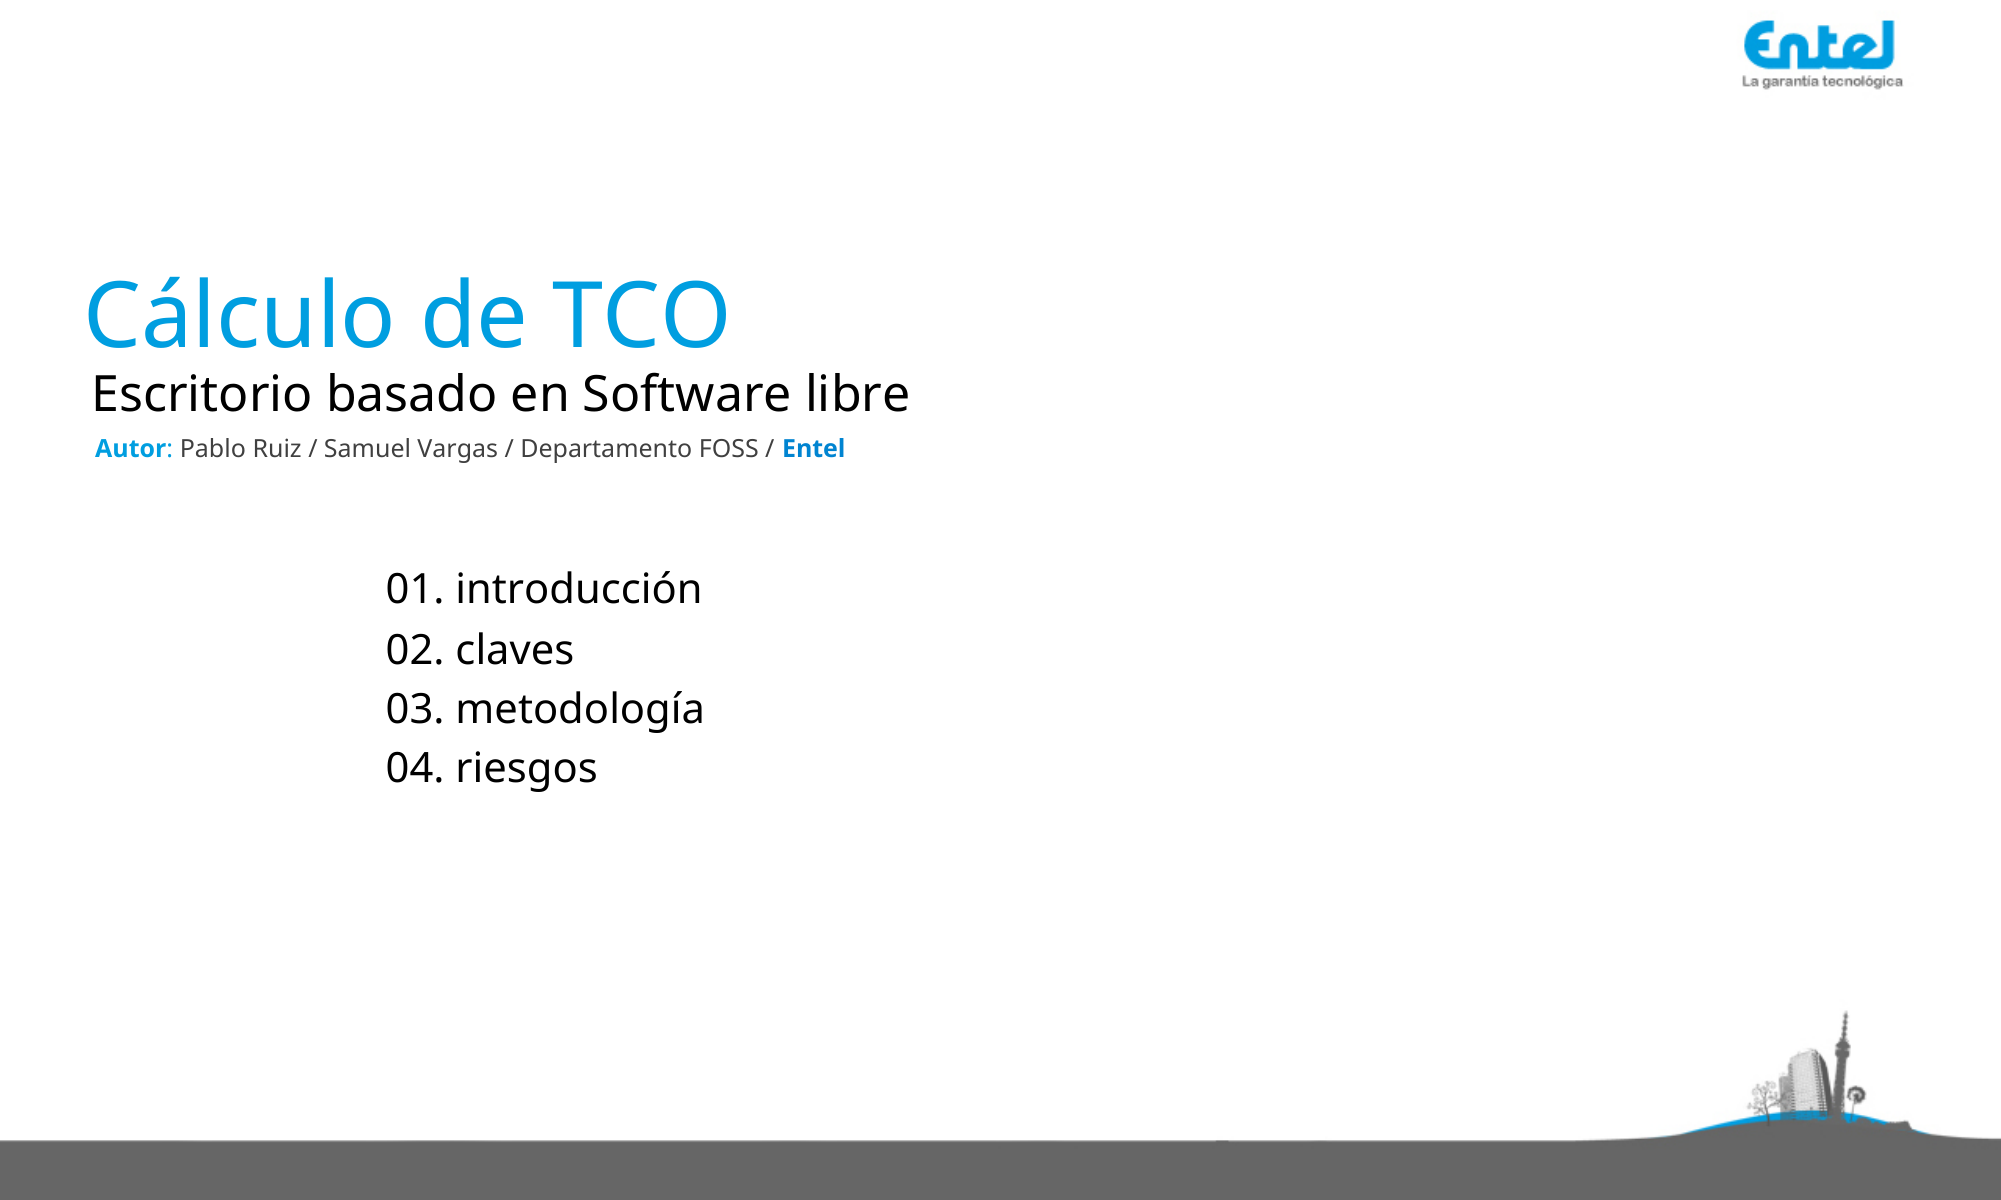

Cálculo de TCO
Escritorio basado en Software libre
Autor: Pablo Ruiz / Samuel Vargas / Departamento FOSS / Entel
01. introducción
02. claves
03. metodología
04. riesgos